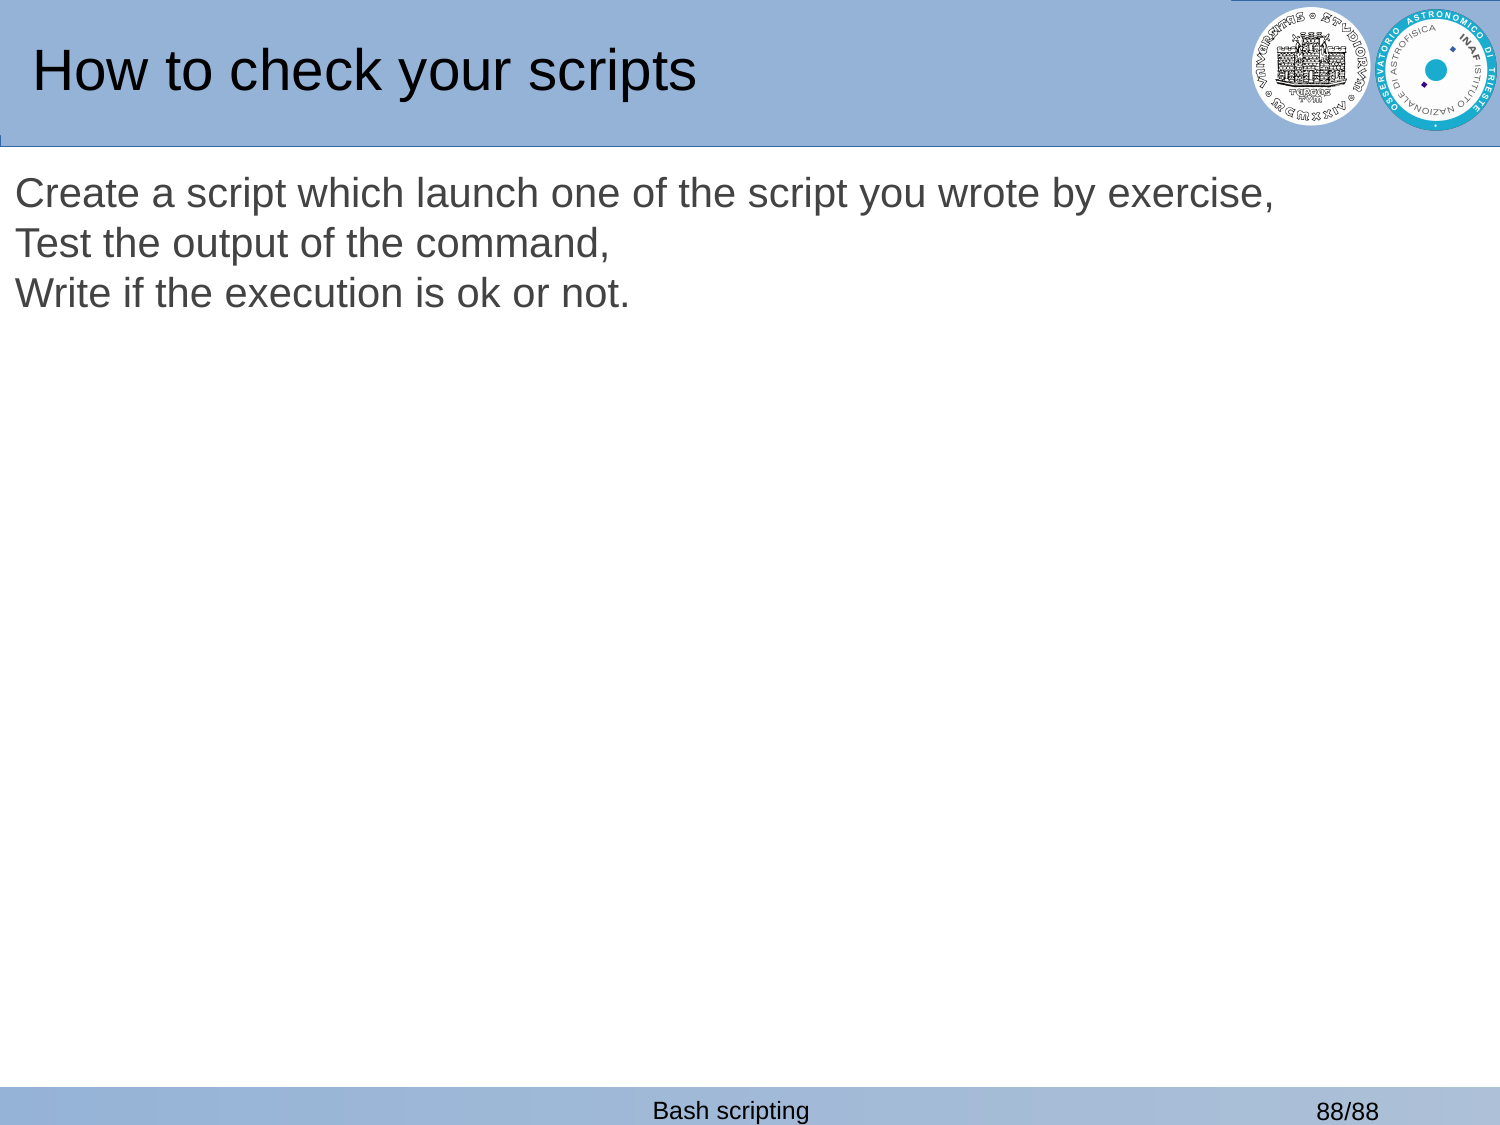

How to check your scripts
# Create a script which launch one of the script you wrote by exercise,
Test the output of the command,
Write if the execution is ok or not.